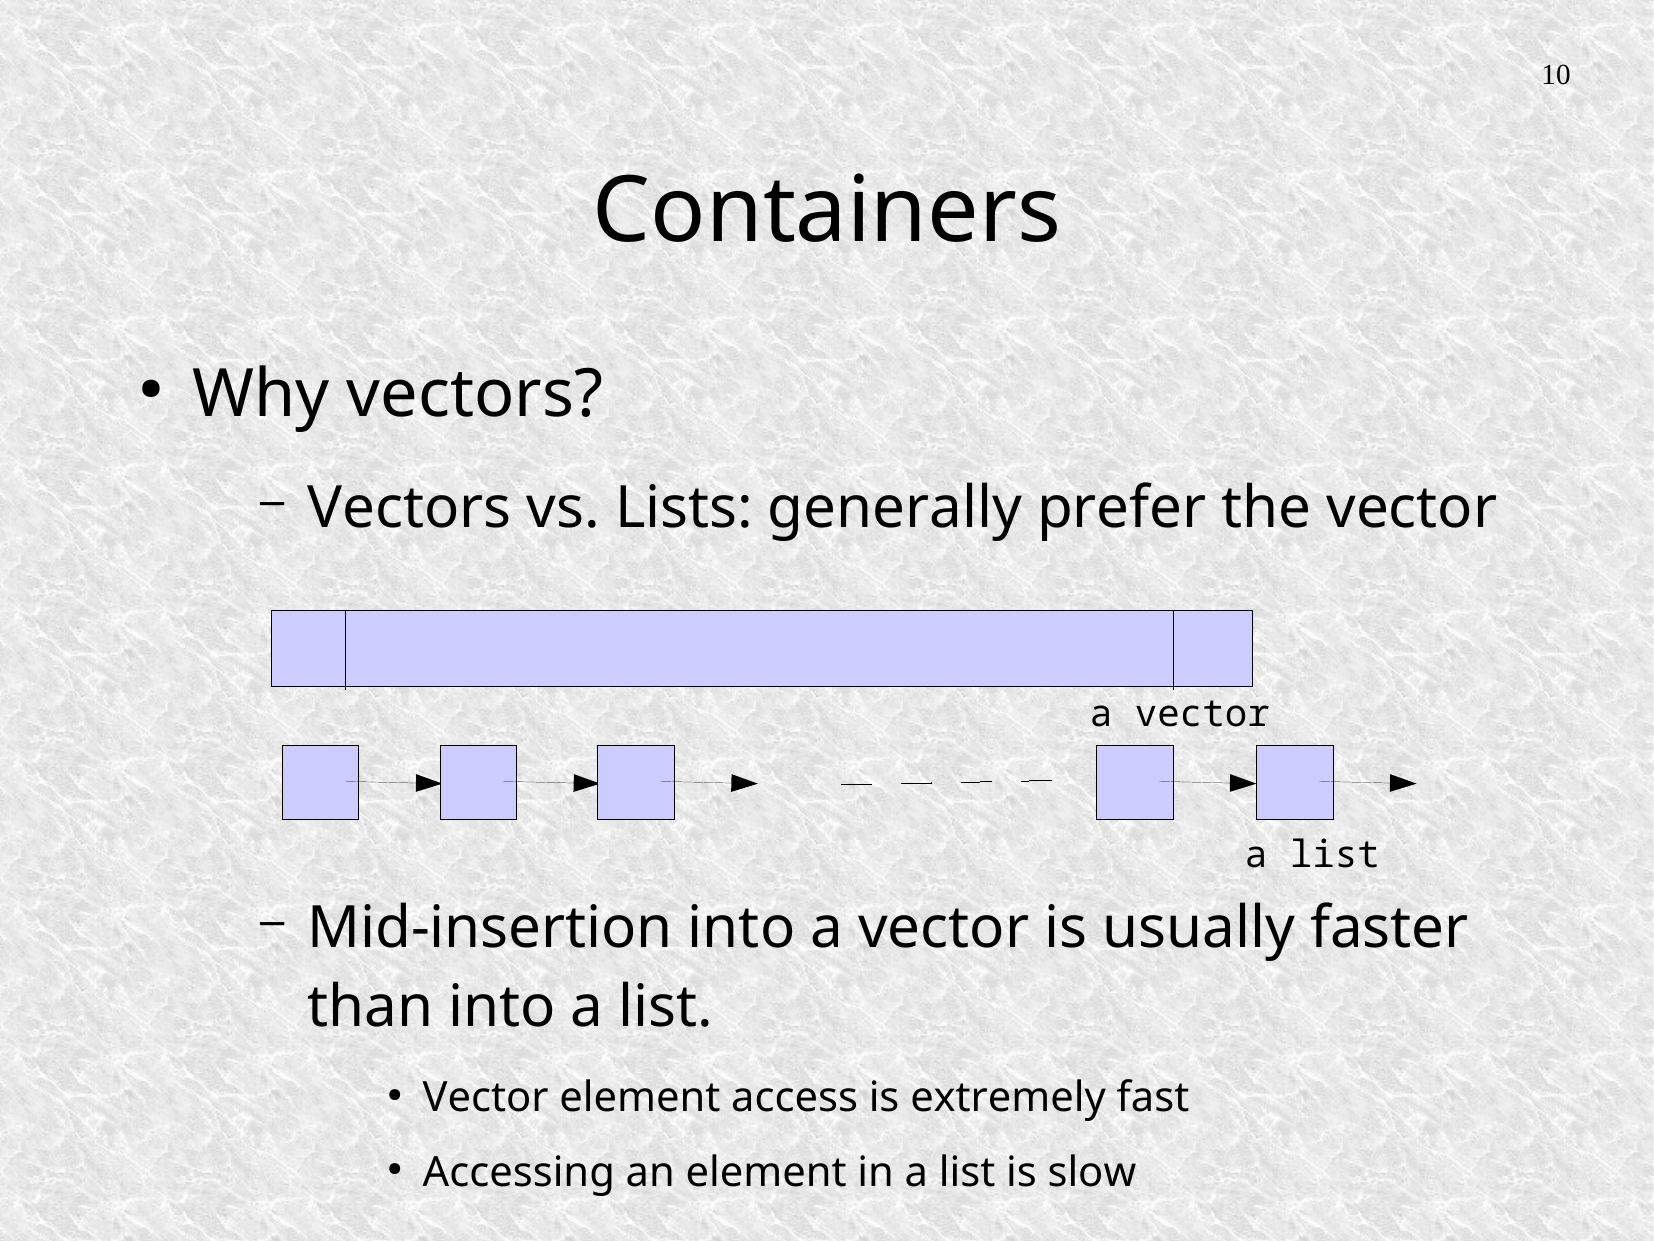

10
# Containers
Why vectors?
Vectors vs. Lists: generally prefer the vector
Mid-insertion into a vector is usually faster than into a list.
Vector element access is extremely fast
Accessing an element in a list is slow
a vector
a list